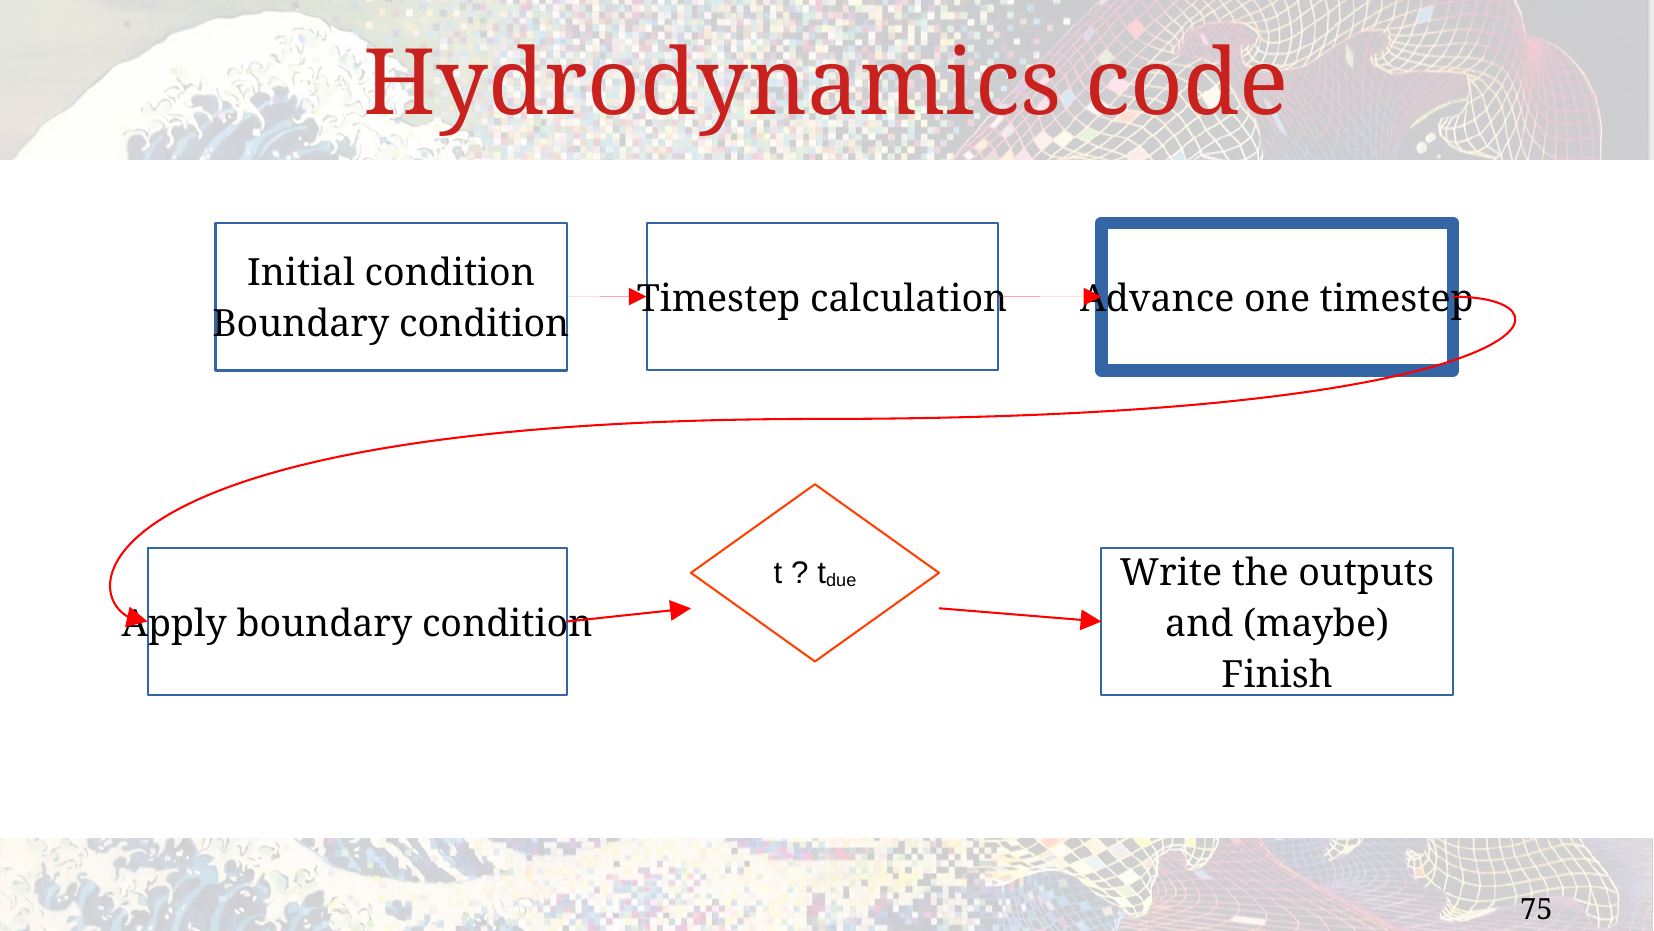

# Hydrodynamics code
Timestep calculation
Initial condition
Boundary condition
Advance one timestep
t ? tdue
Apply boundary condition
Write the outputs
and (maybe)
Finish